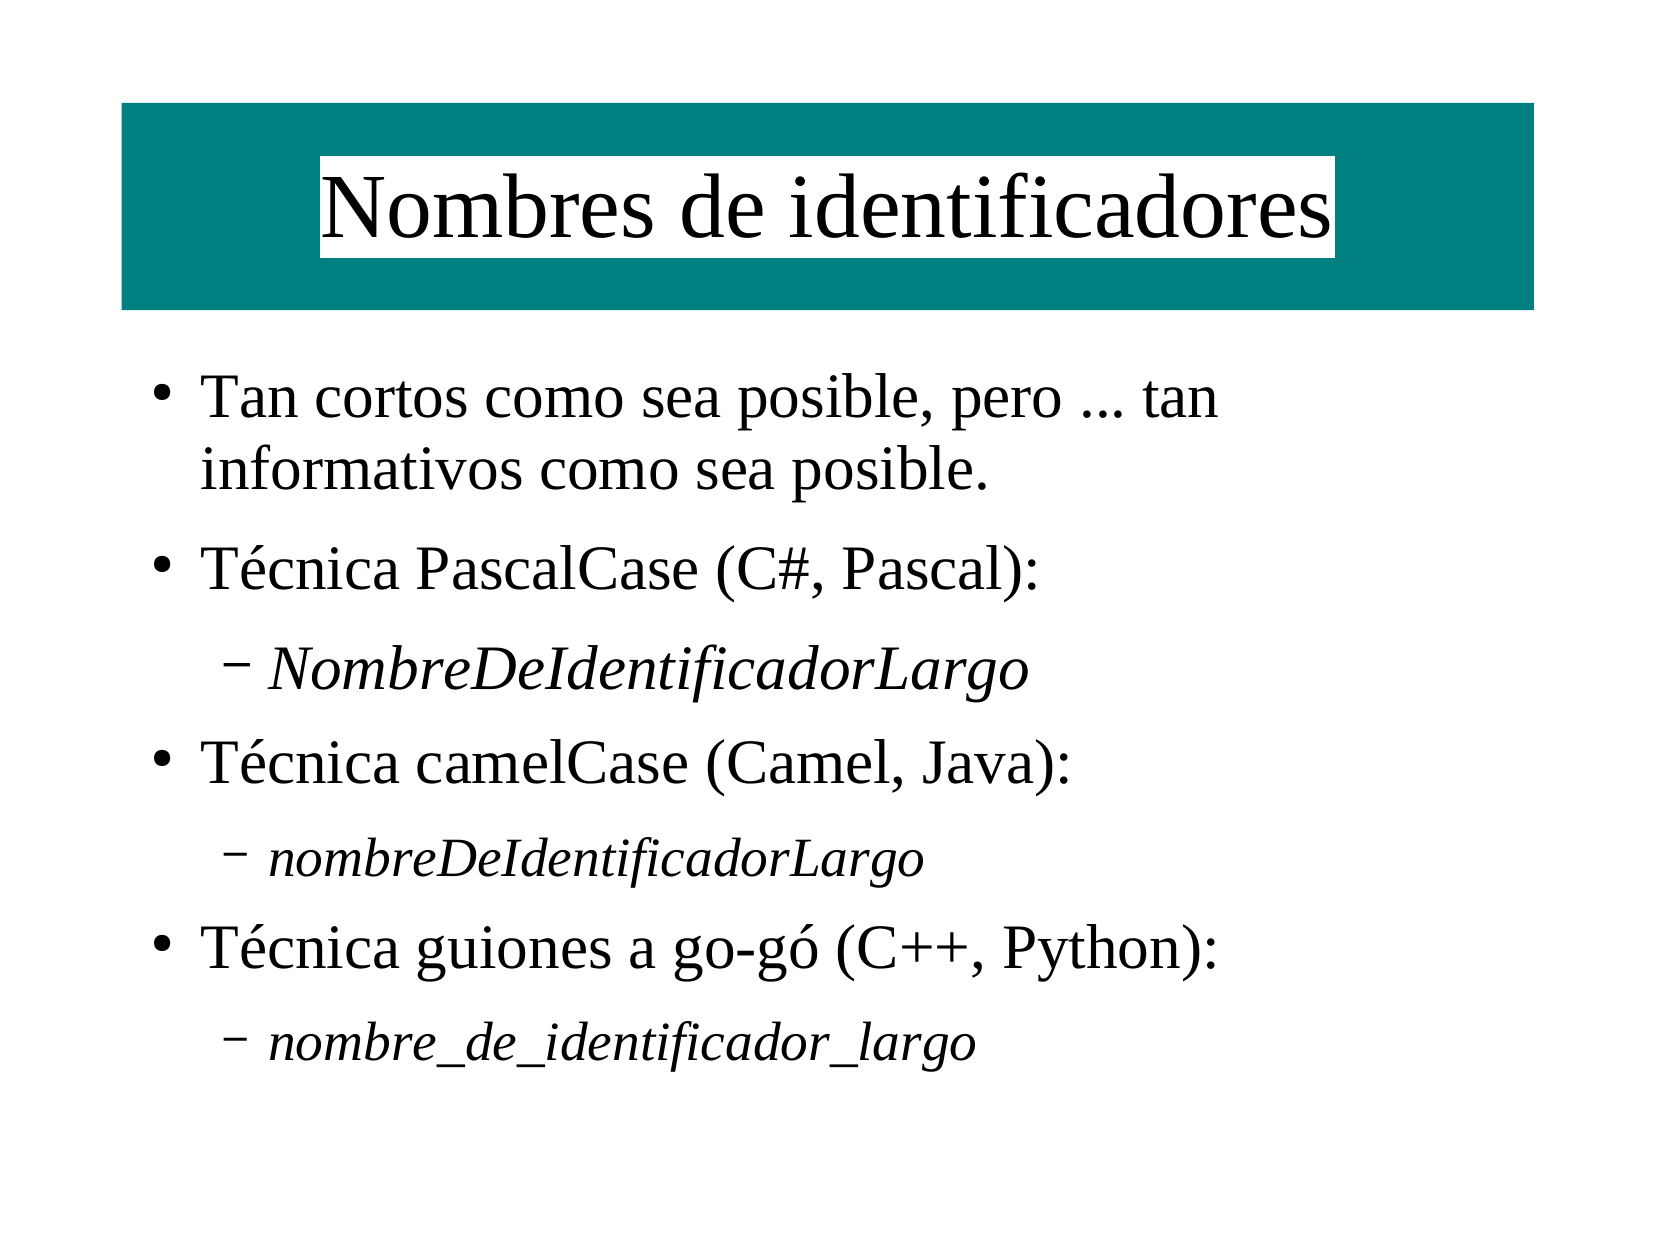

# Nombres de identificadores
Tan cortos como sea posible, pero ... tan informativos como sea posible.
Técnica PascalCase (C#, Pascal):
NombreDeIdentificadorLargo
Técnica camelCase (Camel, Java):
nombreDeIdentificadorLargo
Técnica guiones a go-gó (C++, Python):
nombre_de_identificador_largo